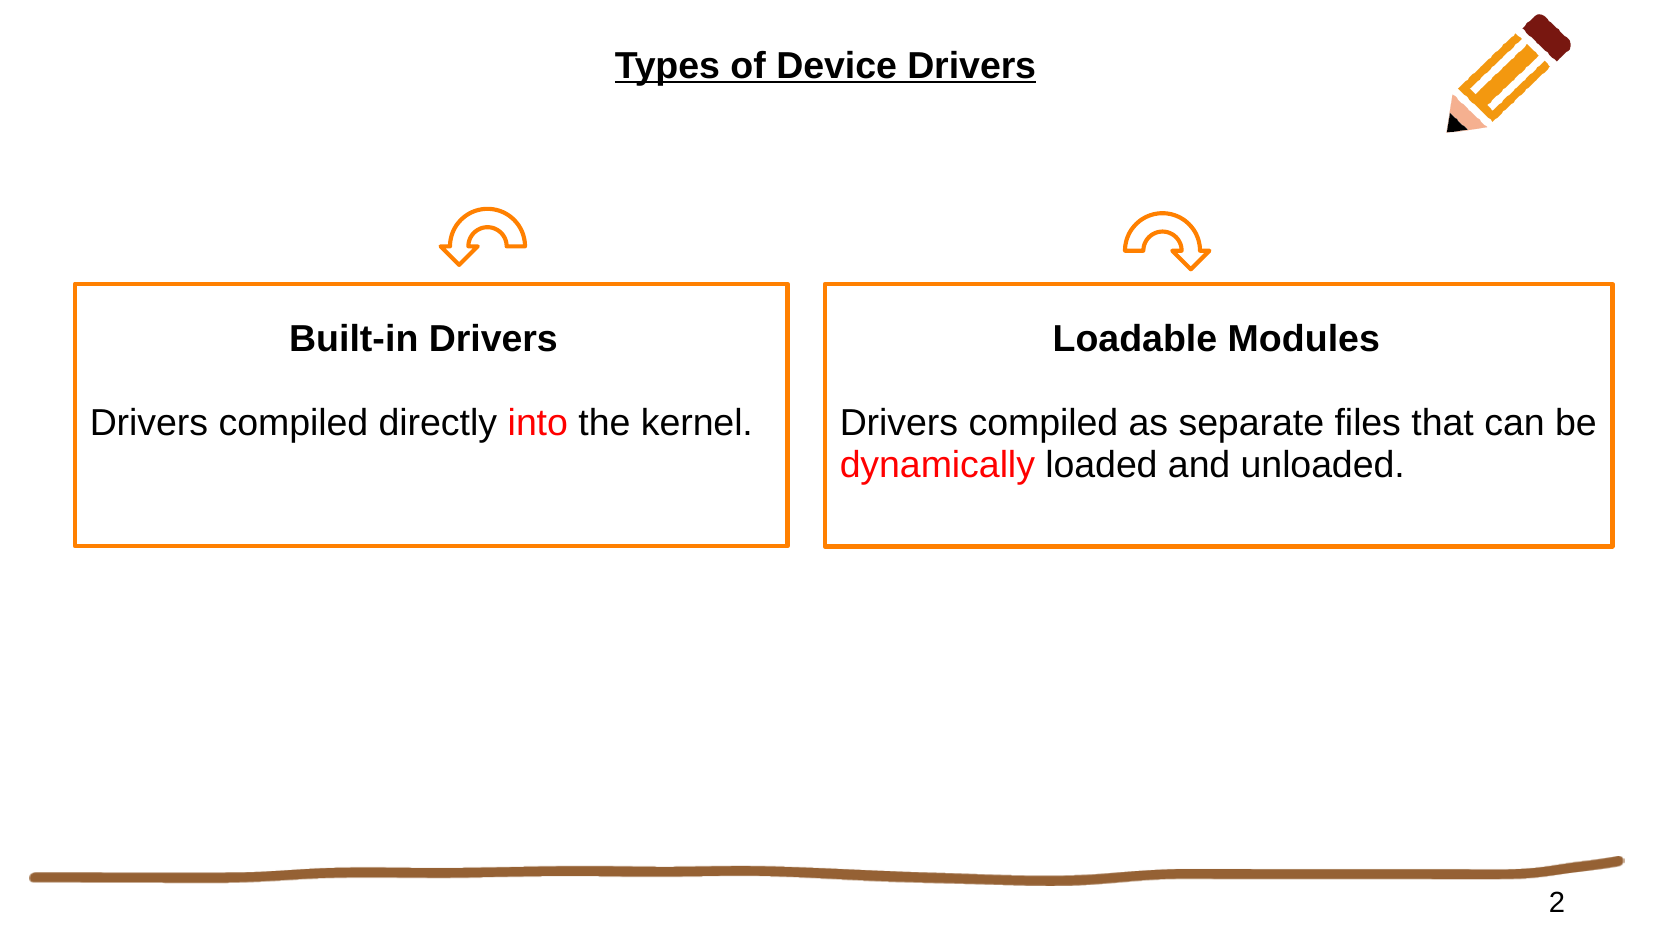

Types of Device Drivers
 Built-in Drivers
Drivers compiled directly into the kernel.
		 Loadable Modules
Drivers compiled as separate files that can be dynamically loaded and unloaded.
2